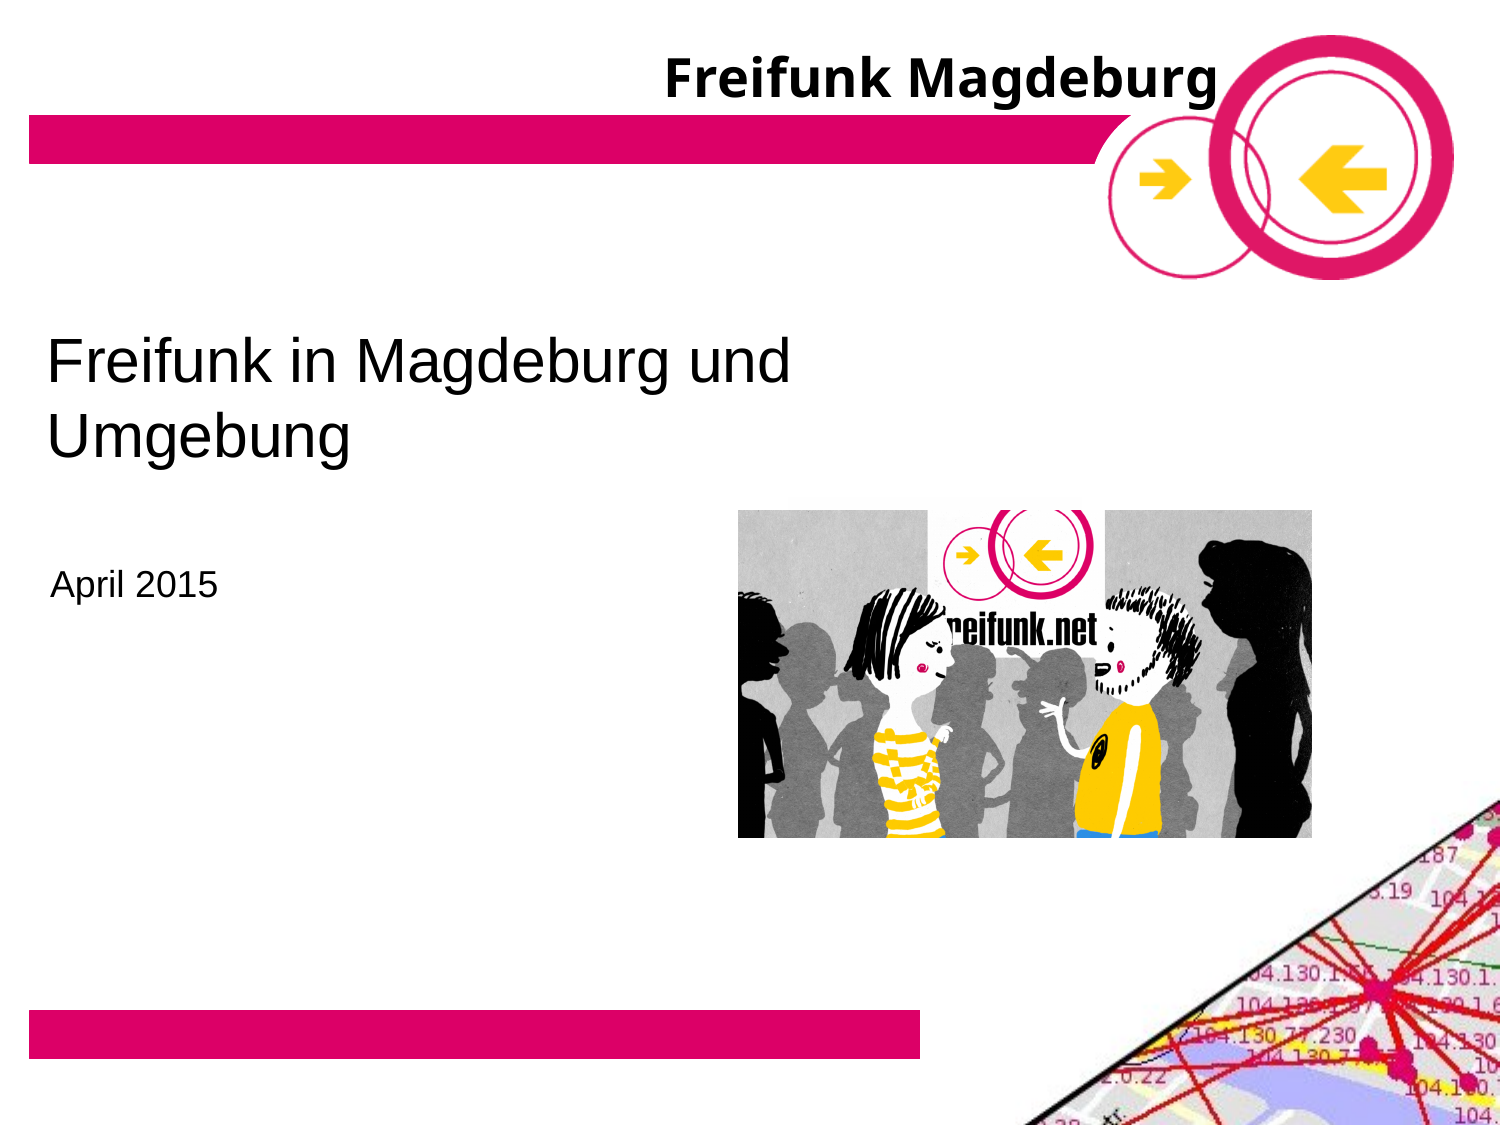

Freifunk in Magdeburg und Umgebung
April 2015